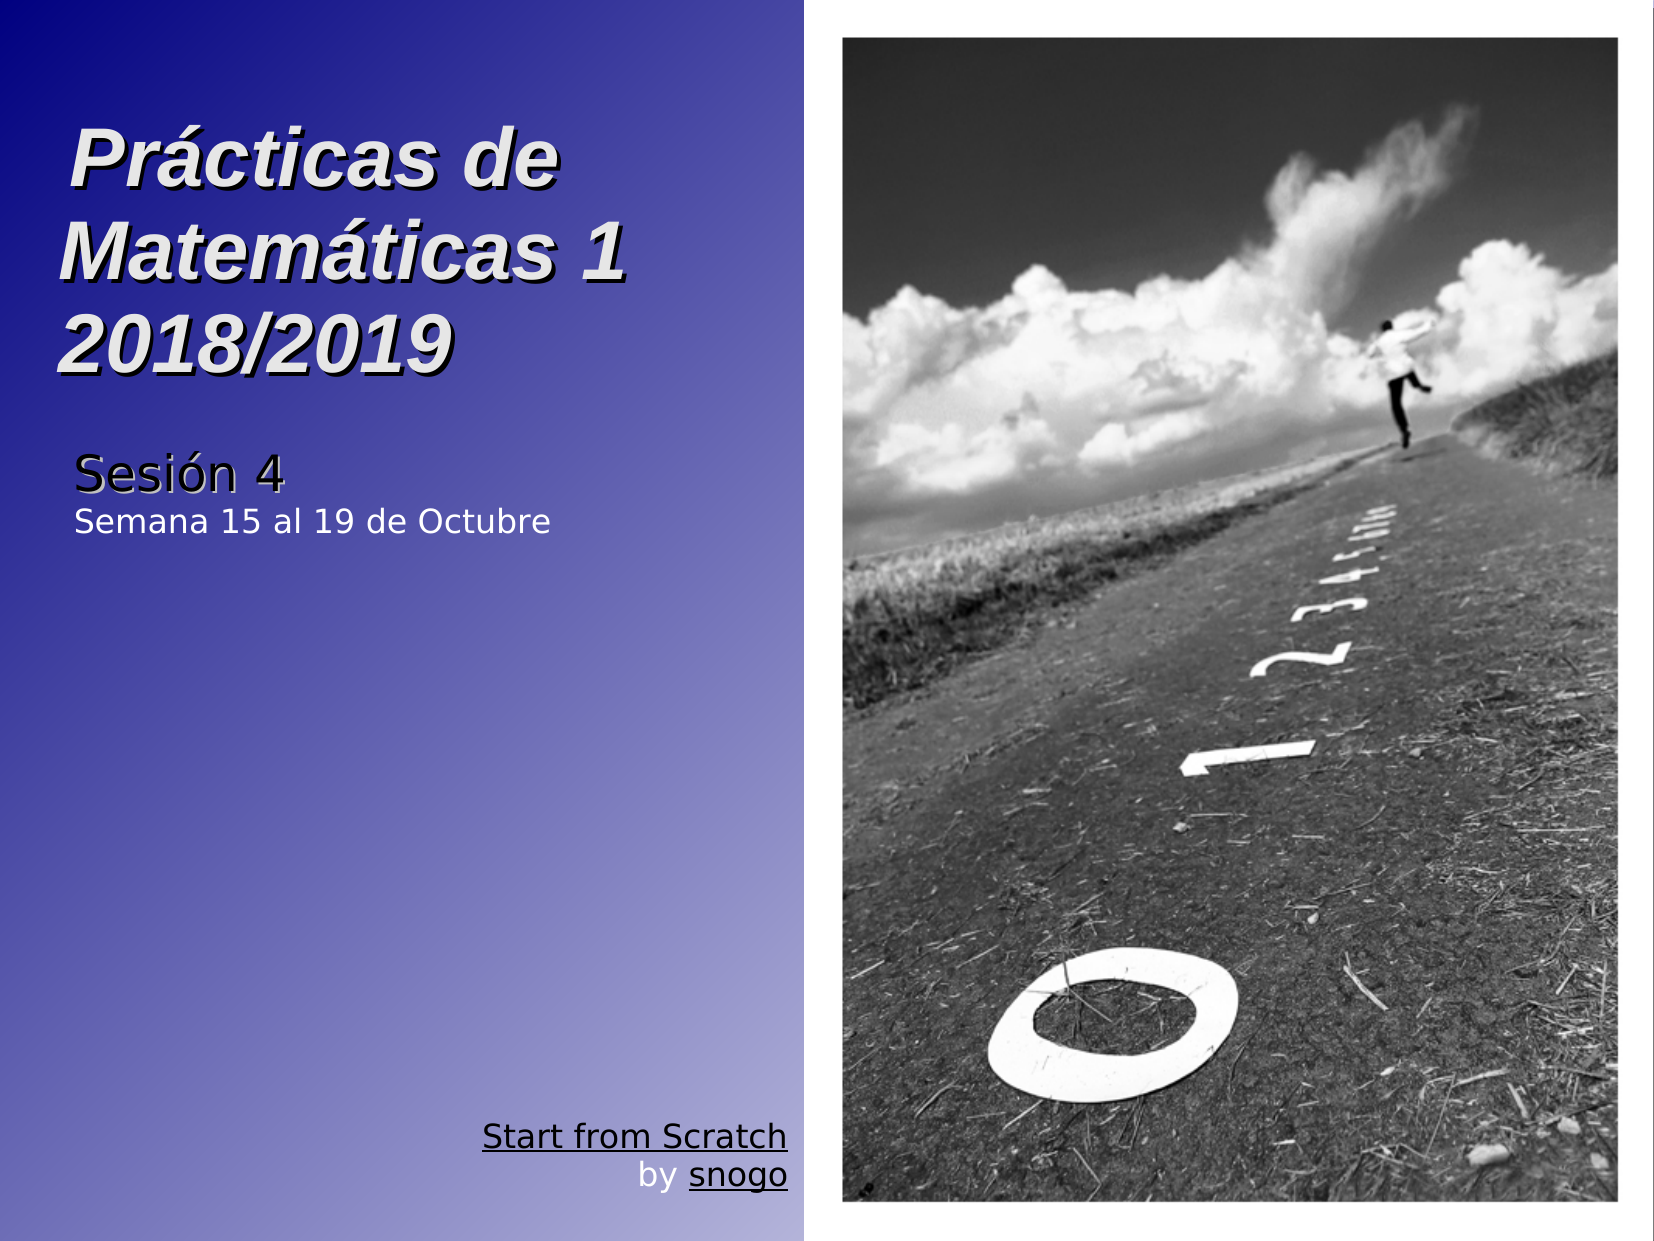

# Prácticas de Matemáticas 1 2018/2019
Sesión 4
Semana 15 al 19 de Octubre
Start from Scratch
by snogo